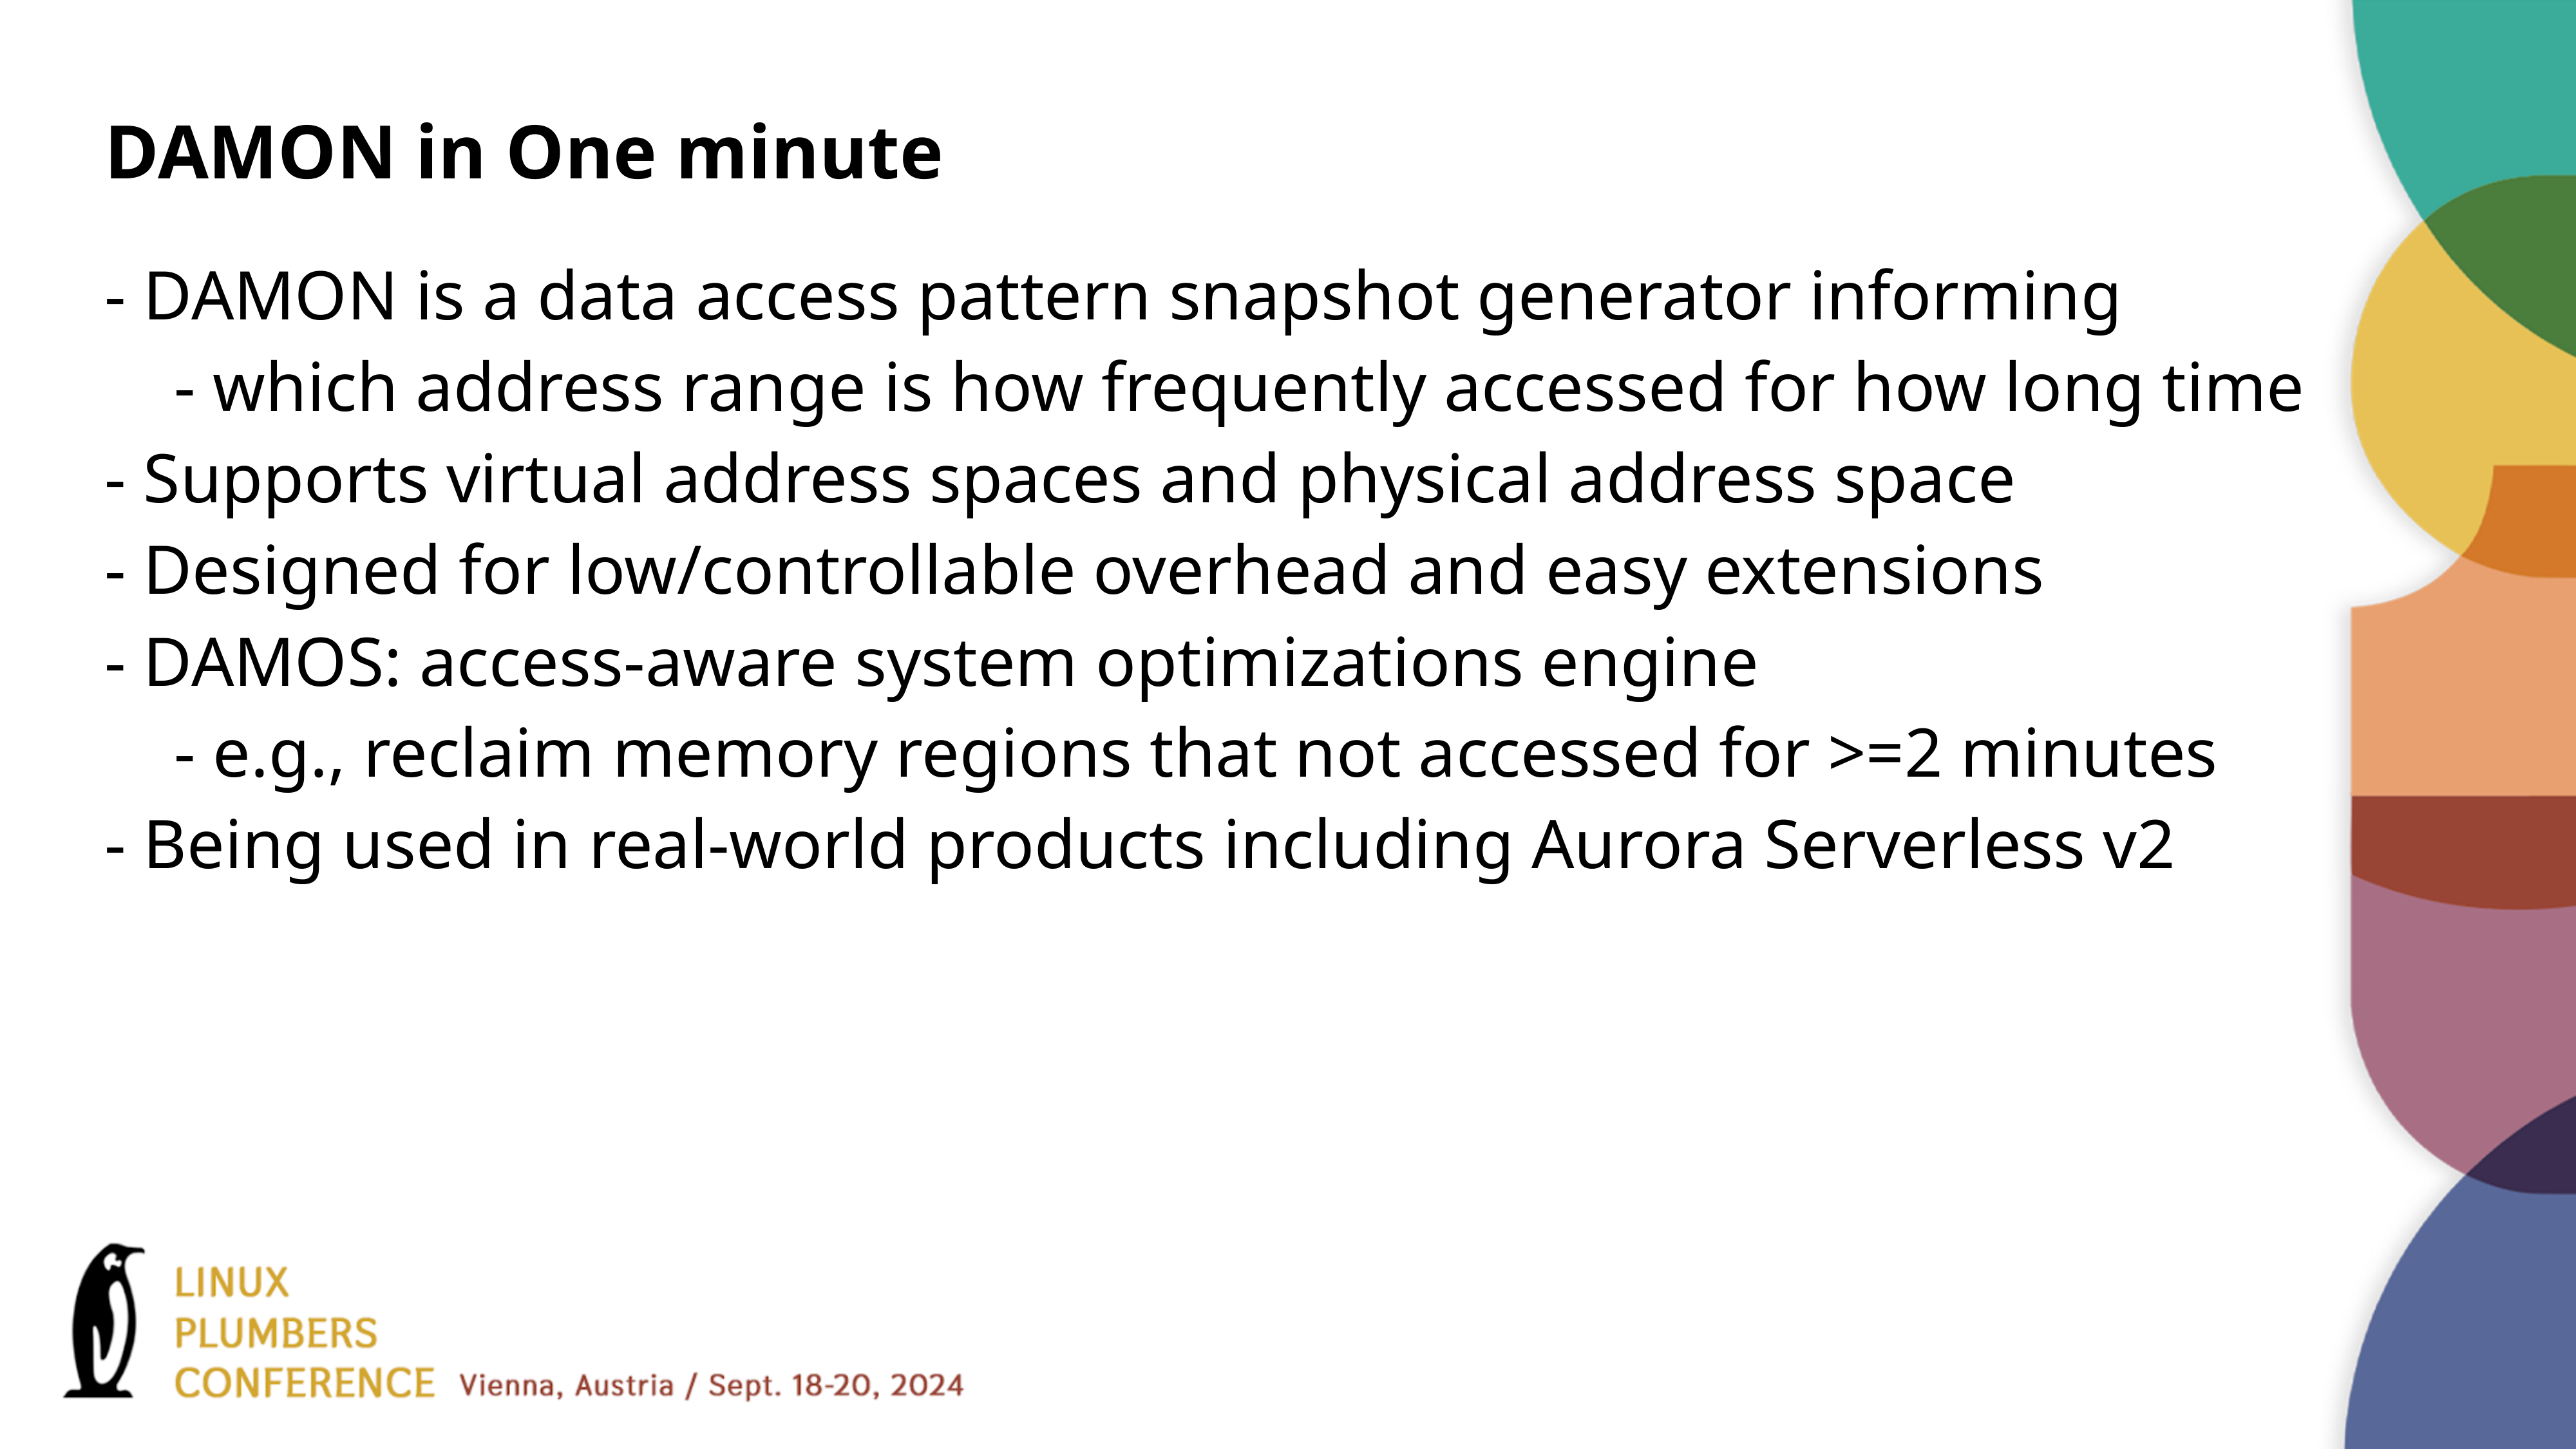

DAMON in One minute
- DAMON is a data access pattern snapshot generator informing
 - which address range is how frequently accessed for how long time
- Supports virtual address spaces and physical address space
- Designed for low/controllable overhead and easy extensions
- DAMOS: access-aware system optimizations engine
 - e.g., reclaim memory regions that not accessed for >=2 minutes
- Being used in real-world products including Aurora Serverless v2